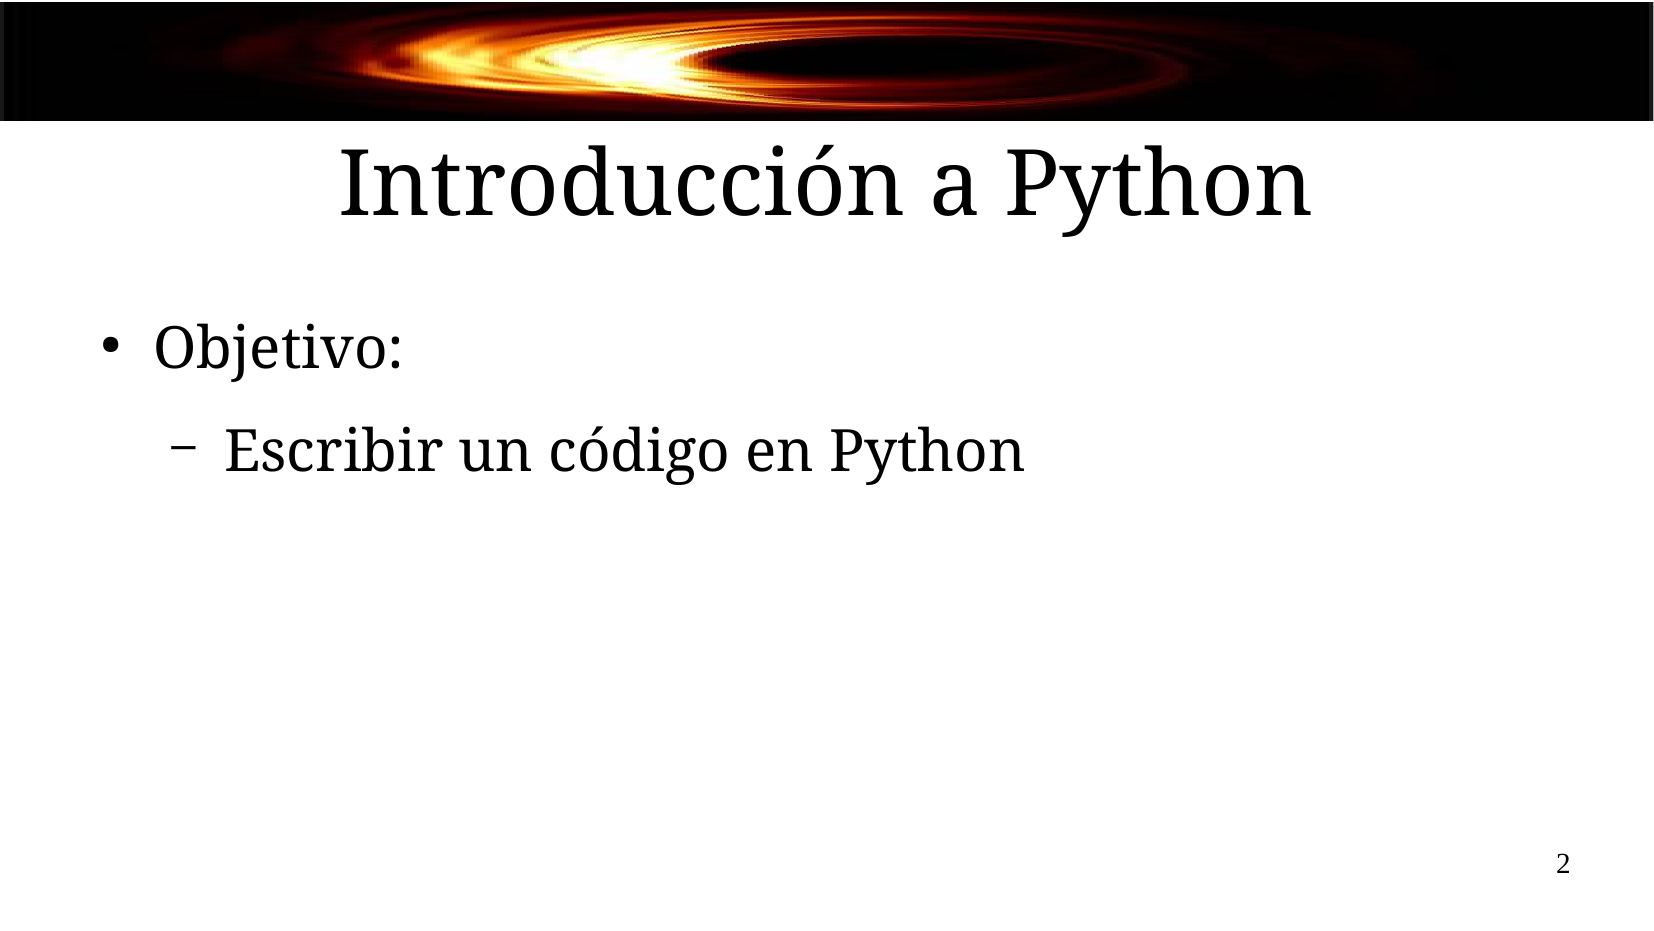

# Introducción a Python
Objetivo:
Escribir un código en Python
2